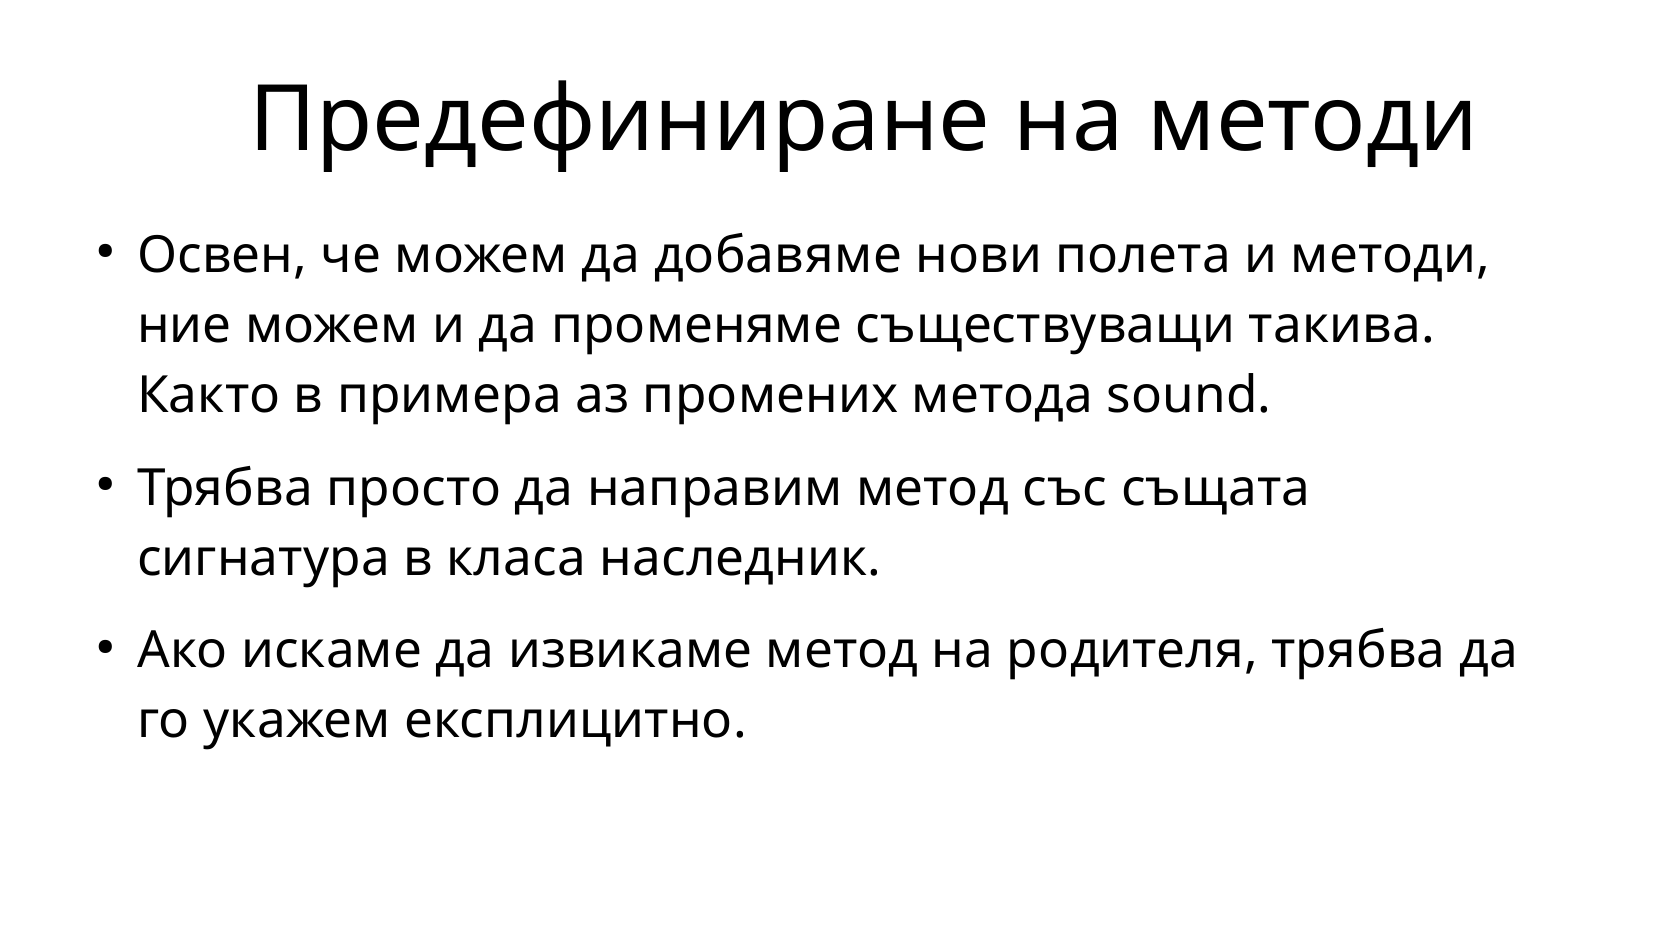

# Предефиниране на методи
Освен, че можем да добавяме нови полета и методи, ние можем и да променяме съществуващи такива. Както в примера аз промених метода sound.
Трябва просто да направим метод със същата сигнатура в класа наследник.
Ако искаме да извикаме метод на родителя, трябва да го укажем експлицитно.